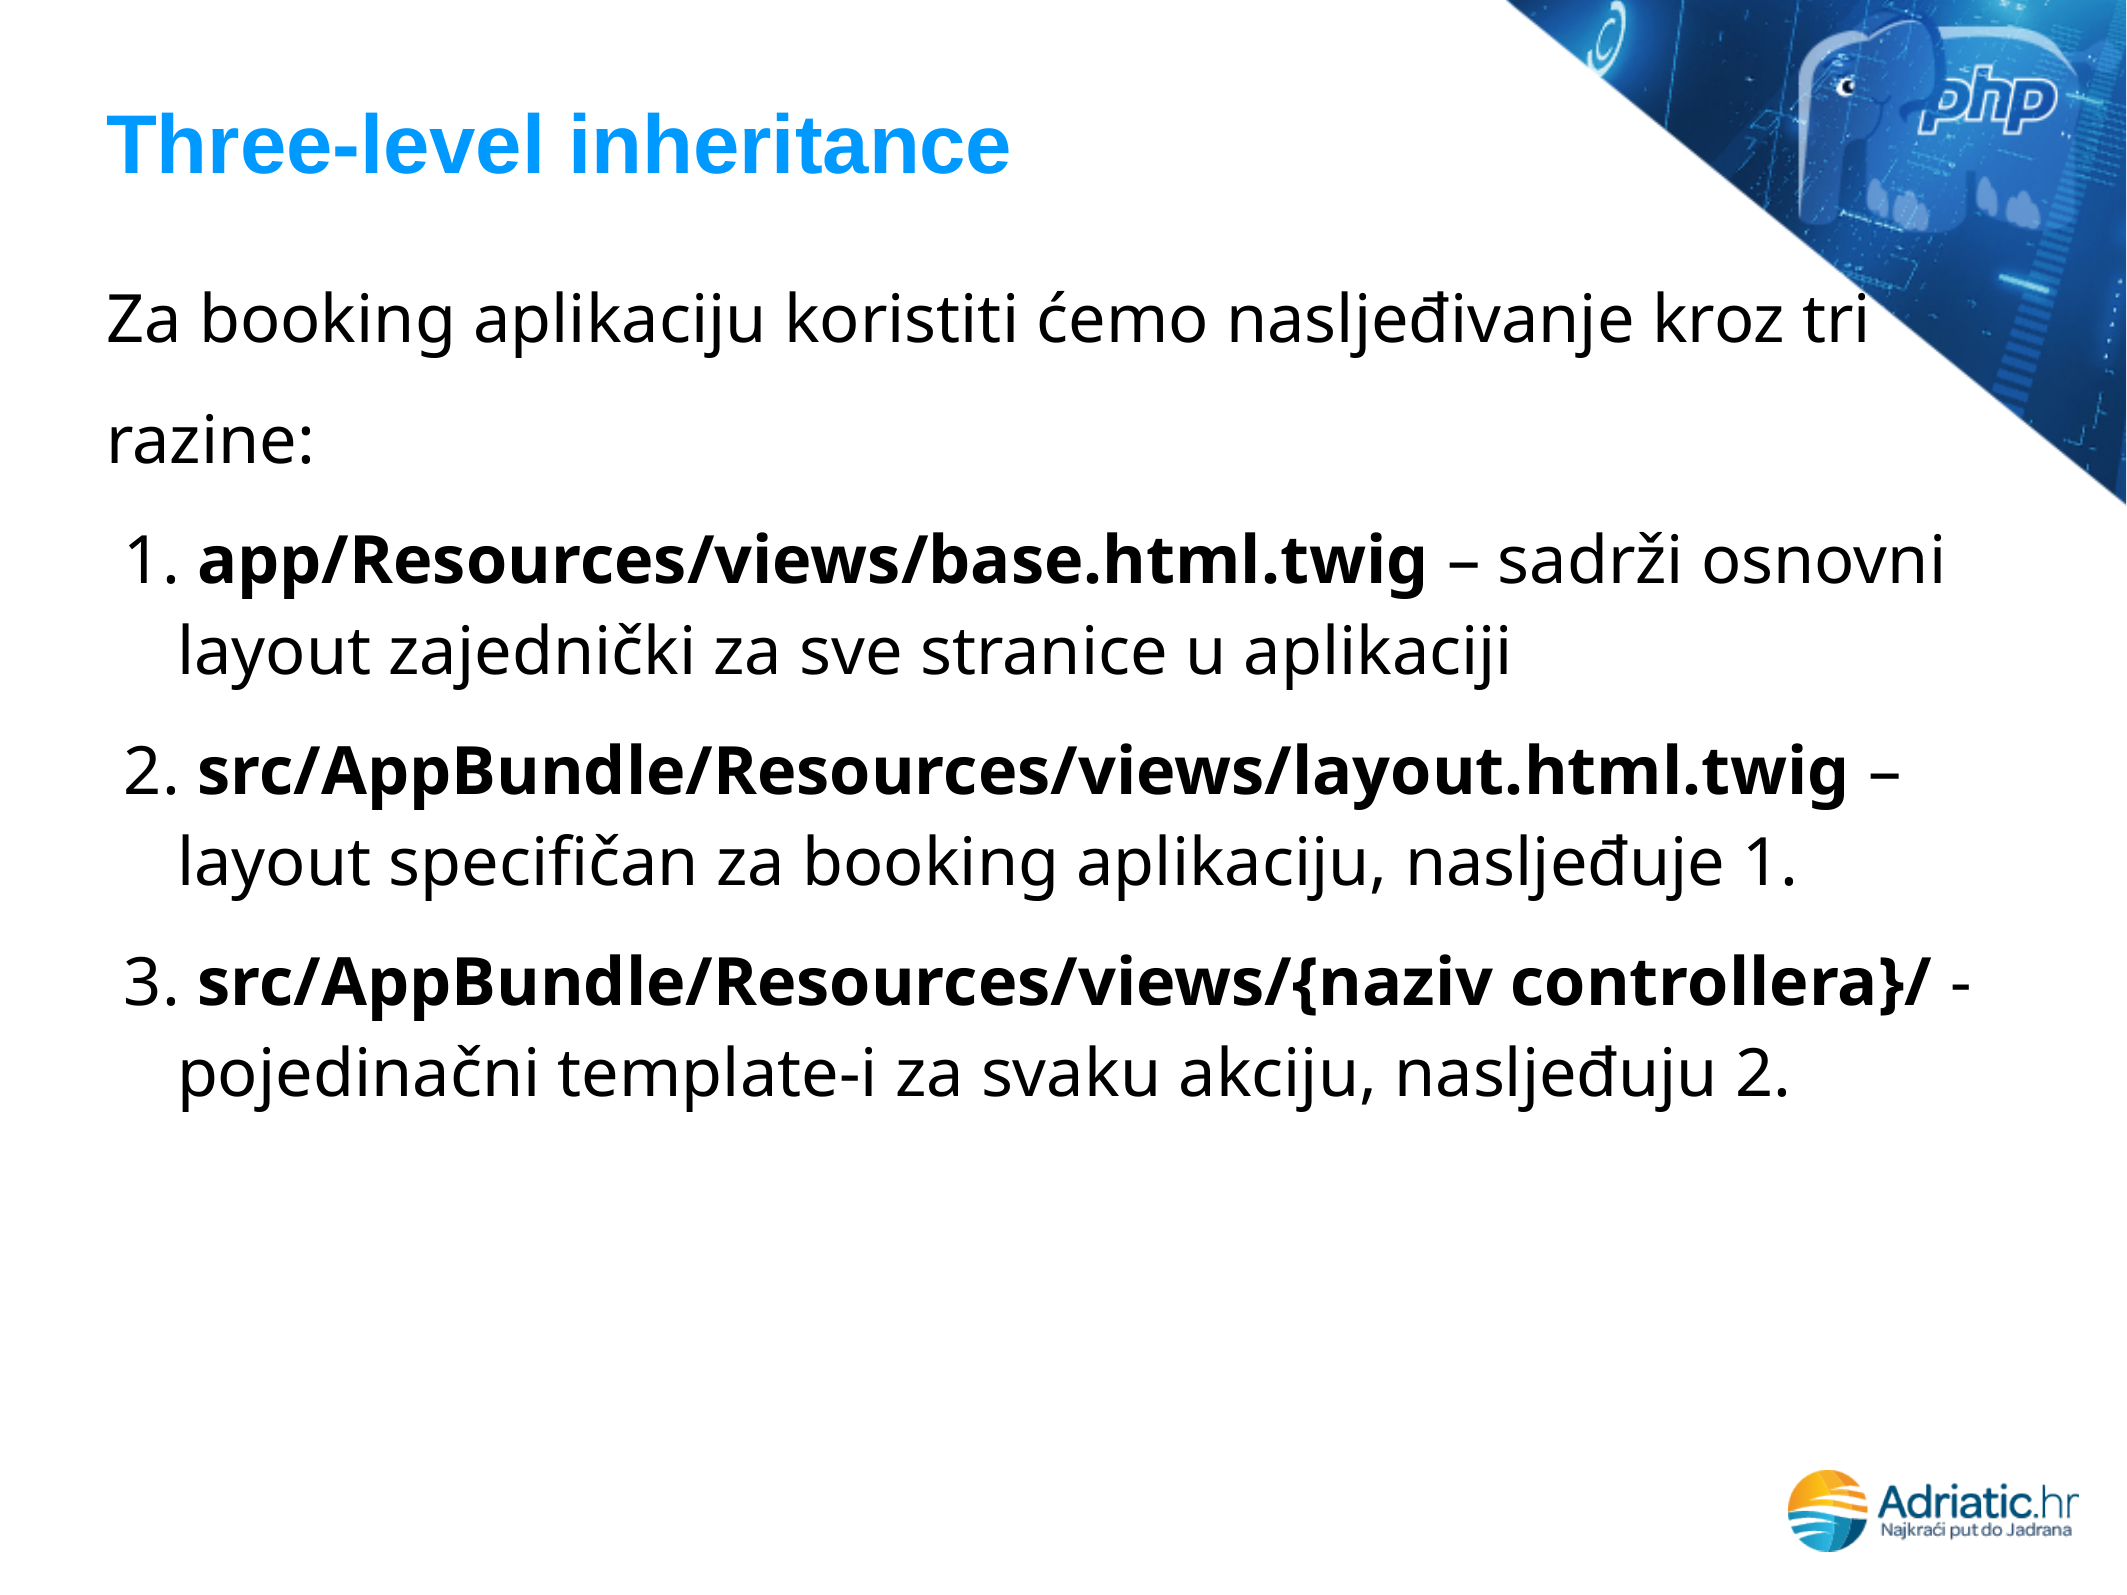

# Three-level inheritance
Za booking aplikaciju koristiti ćemo nasljeđivanje kroz tri
razine:
 app/Resources/views/base.html.twig – sadrži osnovni layout zajednički za sve stranice u aplikaciji
 src/AppBundle/Resources/views/layout.html.twig – layout specifičan za booking aplikaciju, nasljeđuje 1.
 src/AppBundle/Resources/views/{naziv controllera}/ - pojedinačni template-i za svaku akciju, nasljeđuju 2.